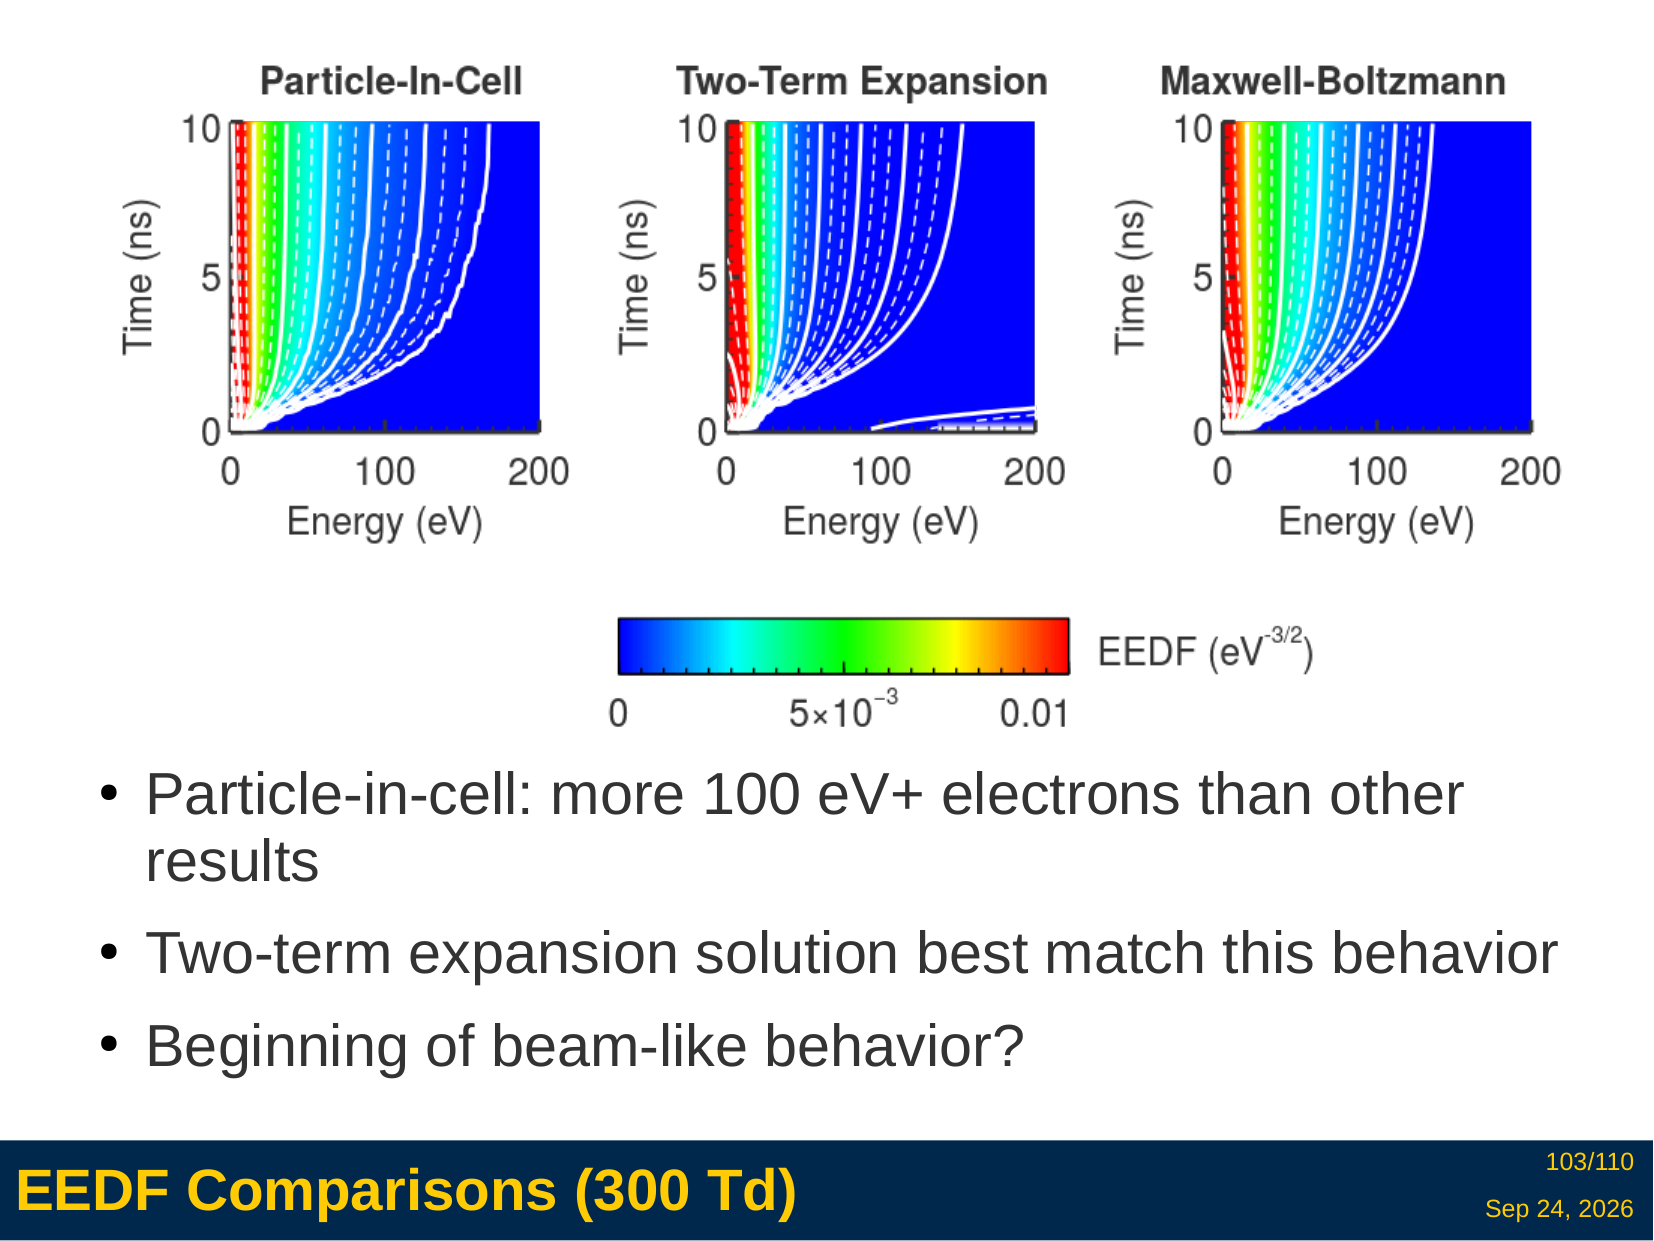

Particle-in-cell: more 100 eV+ electrons than other results
Two-term expansion solution best match this behavior
Beginning of beam-like behavior?
# EEDF Comparisons (300 Td)
103